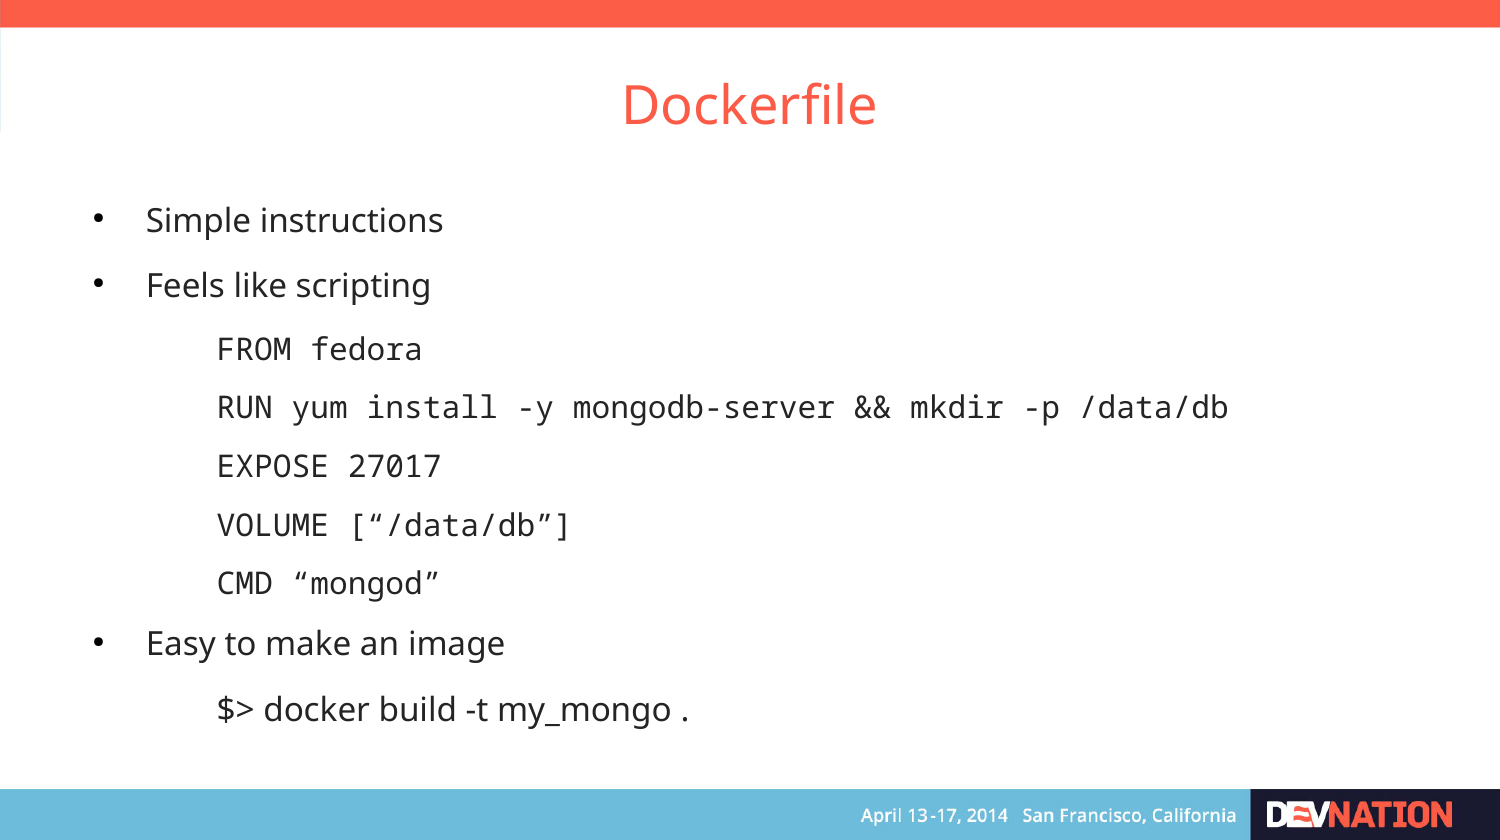

# Dockerfile
Simple instructions
Feels like scripting
FROM fedora
RUN yum install -y mongodb-server && mkdir -p /data/db
EXPOSE 27017
VOLUME [“/data/db”]
CMD “mongod”
Easy to make an image
$> docker build -t my_mongo .